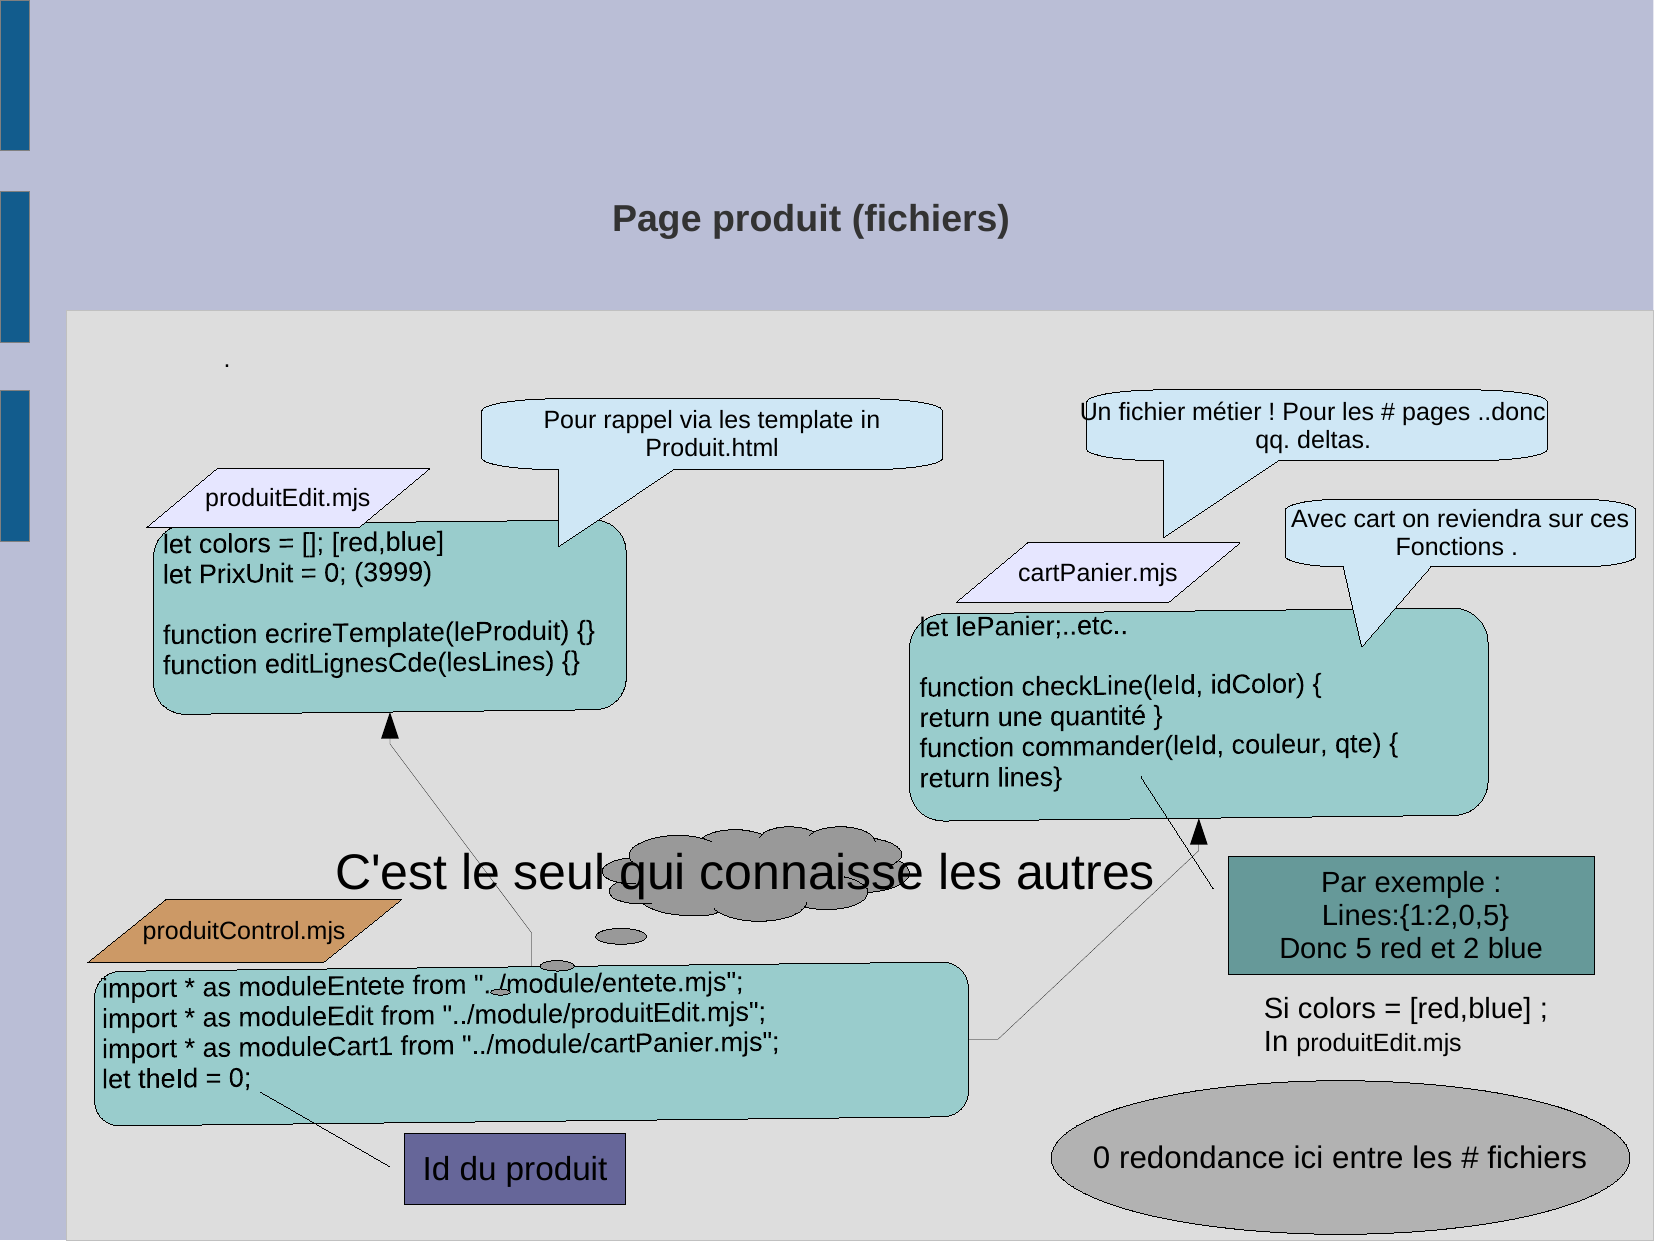

# Page produit (fichiers)
.
Un fichier métier ! Pour les # pages ..donc
qq. deltas.
Pour rappel via les template in
Produit.html
produitEdit.mjs
Avec cart on reviendra sur ces
Fonctions .
let colors = []; [red,blue]
let PrixUnit = 0; (3999)
function ecrireTemplate(leProduit) {}
function editLignesCde(lesLines) {}
cartPanier.mjs
let lePanier;..etc..
function checkLine(leId, idColor) {
return une quantité }
function commander(leId, couleur, qte) {
return lines}
C'est le seul qui connaisse les autres
Par exemple :
 Lines:{1:2,0,5}
Donc 5 red et 2 blue
produitControl.mjs
import * as moduleEntete from "../module/entete.mjs";
import * as moduleEdit from "../module/produitEdit.mjs";
import * as moduleCart1 from "../module/cartPanier.mjs";
let theId = 0;
Si colors = [red,blue] ;
In produitEdit.mjs
0 redondance ici entre les # fichiers
Id du produit